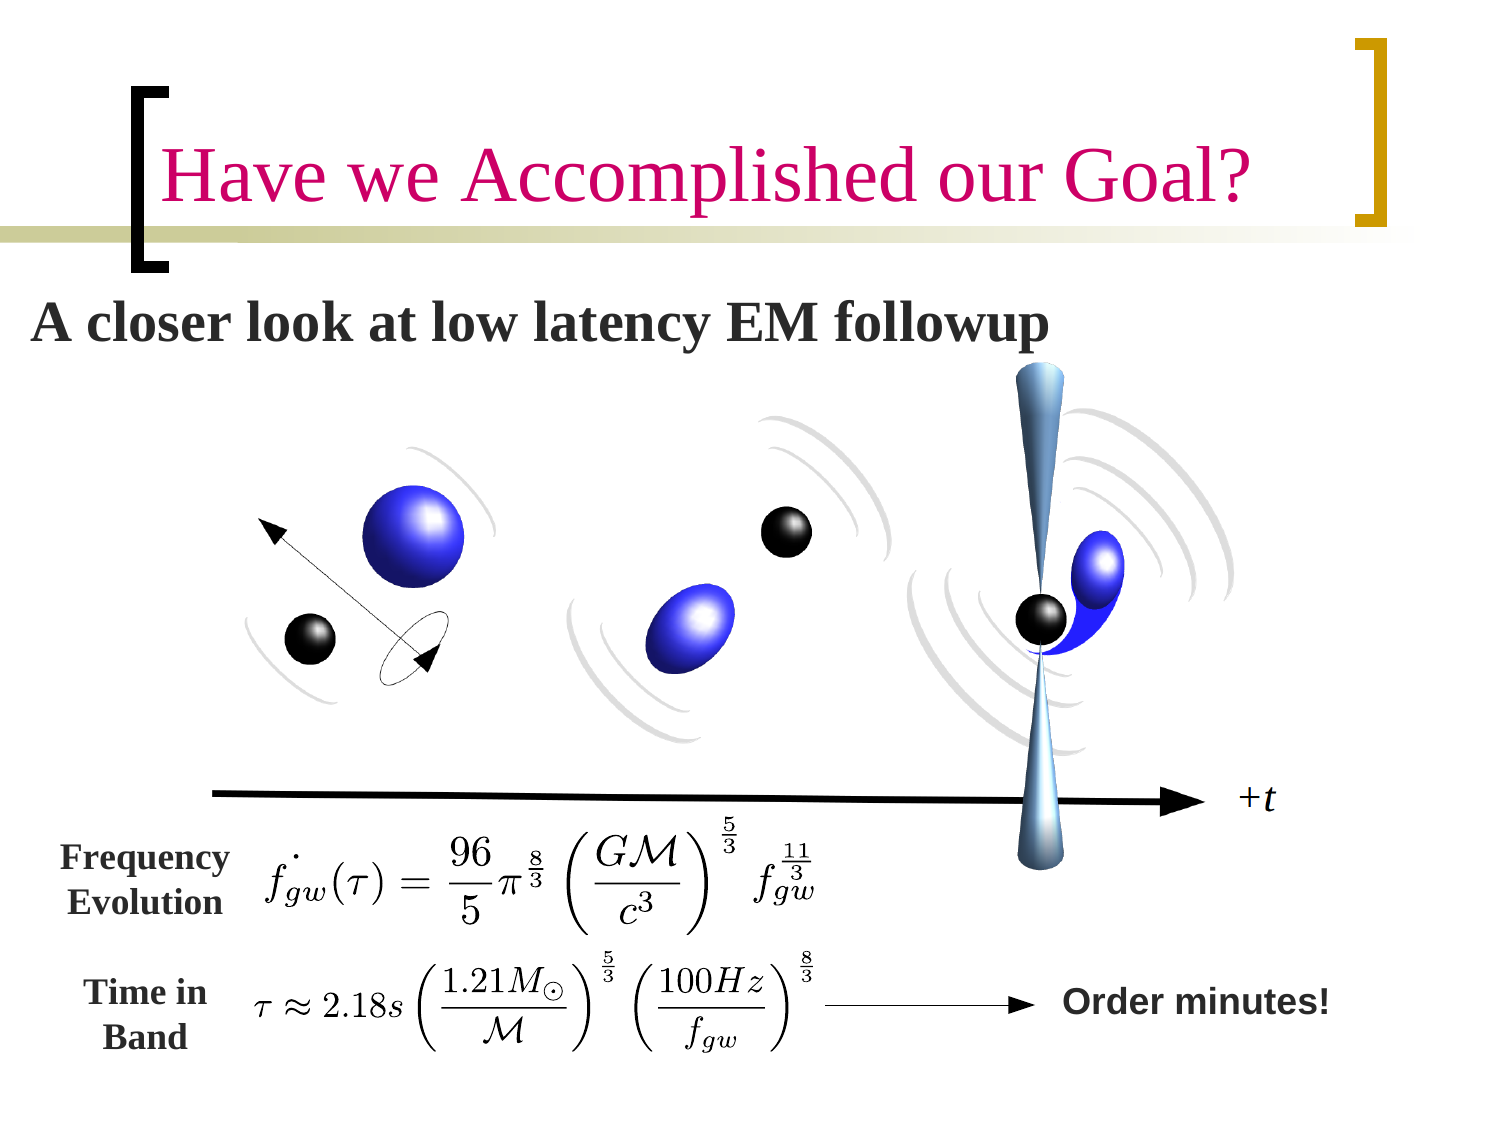

# Have we Accomplished our Goal?
A closer look at low latency EM followup
Frequency
Evolution
Time in
Band
Order minutes!